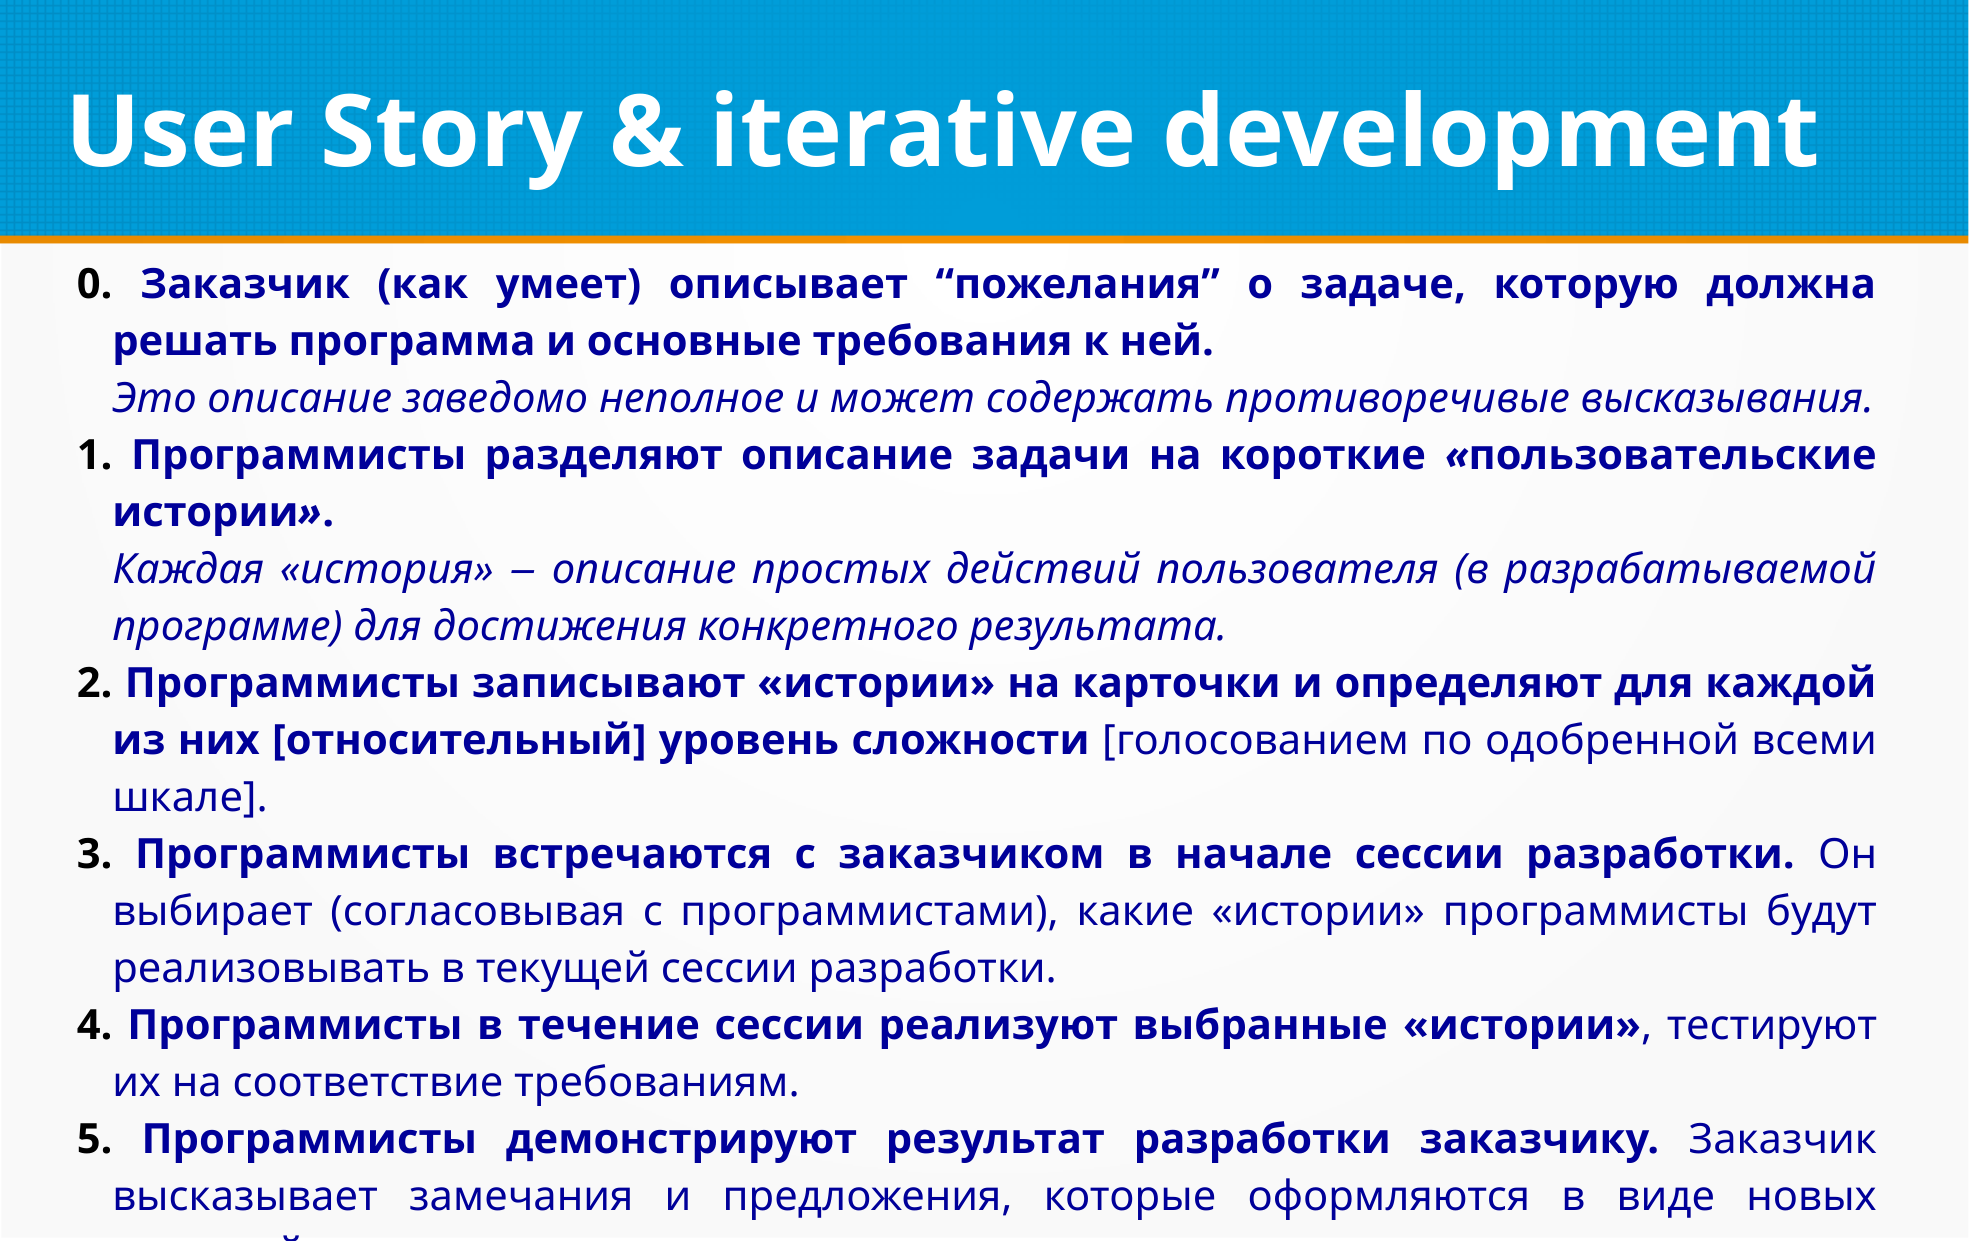

User Story & iterative development
 Заказчик (как умеет) описывает “пожелания” о задаче, которую должна решать программа и основные требования к ней.
Это описание заведомо неполное и может содержать противоречивые высказывания.
 Программисты разделяют описание задачи на короткие «пользовательские истории».
Каждая «история» ‒ описание простых действий пользователя (в разрабатываемой программе) для достижения конкретного результата.
 Программисты записывают «истории» на карточки и определяют для каждой из них [относительный] уровень сложности [голосованием по одобренной всеми шкале].
 Программисты встречаются с заказчиком в начале сессии разработки. Он выбирает (согласовывая с программистами), какие «истории» программисты будут реализовывать в текущей сессии разработки.
 Программисты в течение сессии реализуют выбранные «истории», тестируют их на соответствие требованиям.
 Программисты демонстрируют результат разработки заказчику. Заказчик высказывает замечания и предложения, которые оформляются в виде новых «историй».
Разработка движется от сессии к сессии (повторяются шаги со 2 по 5).